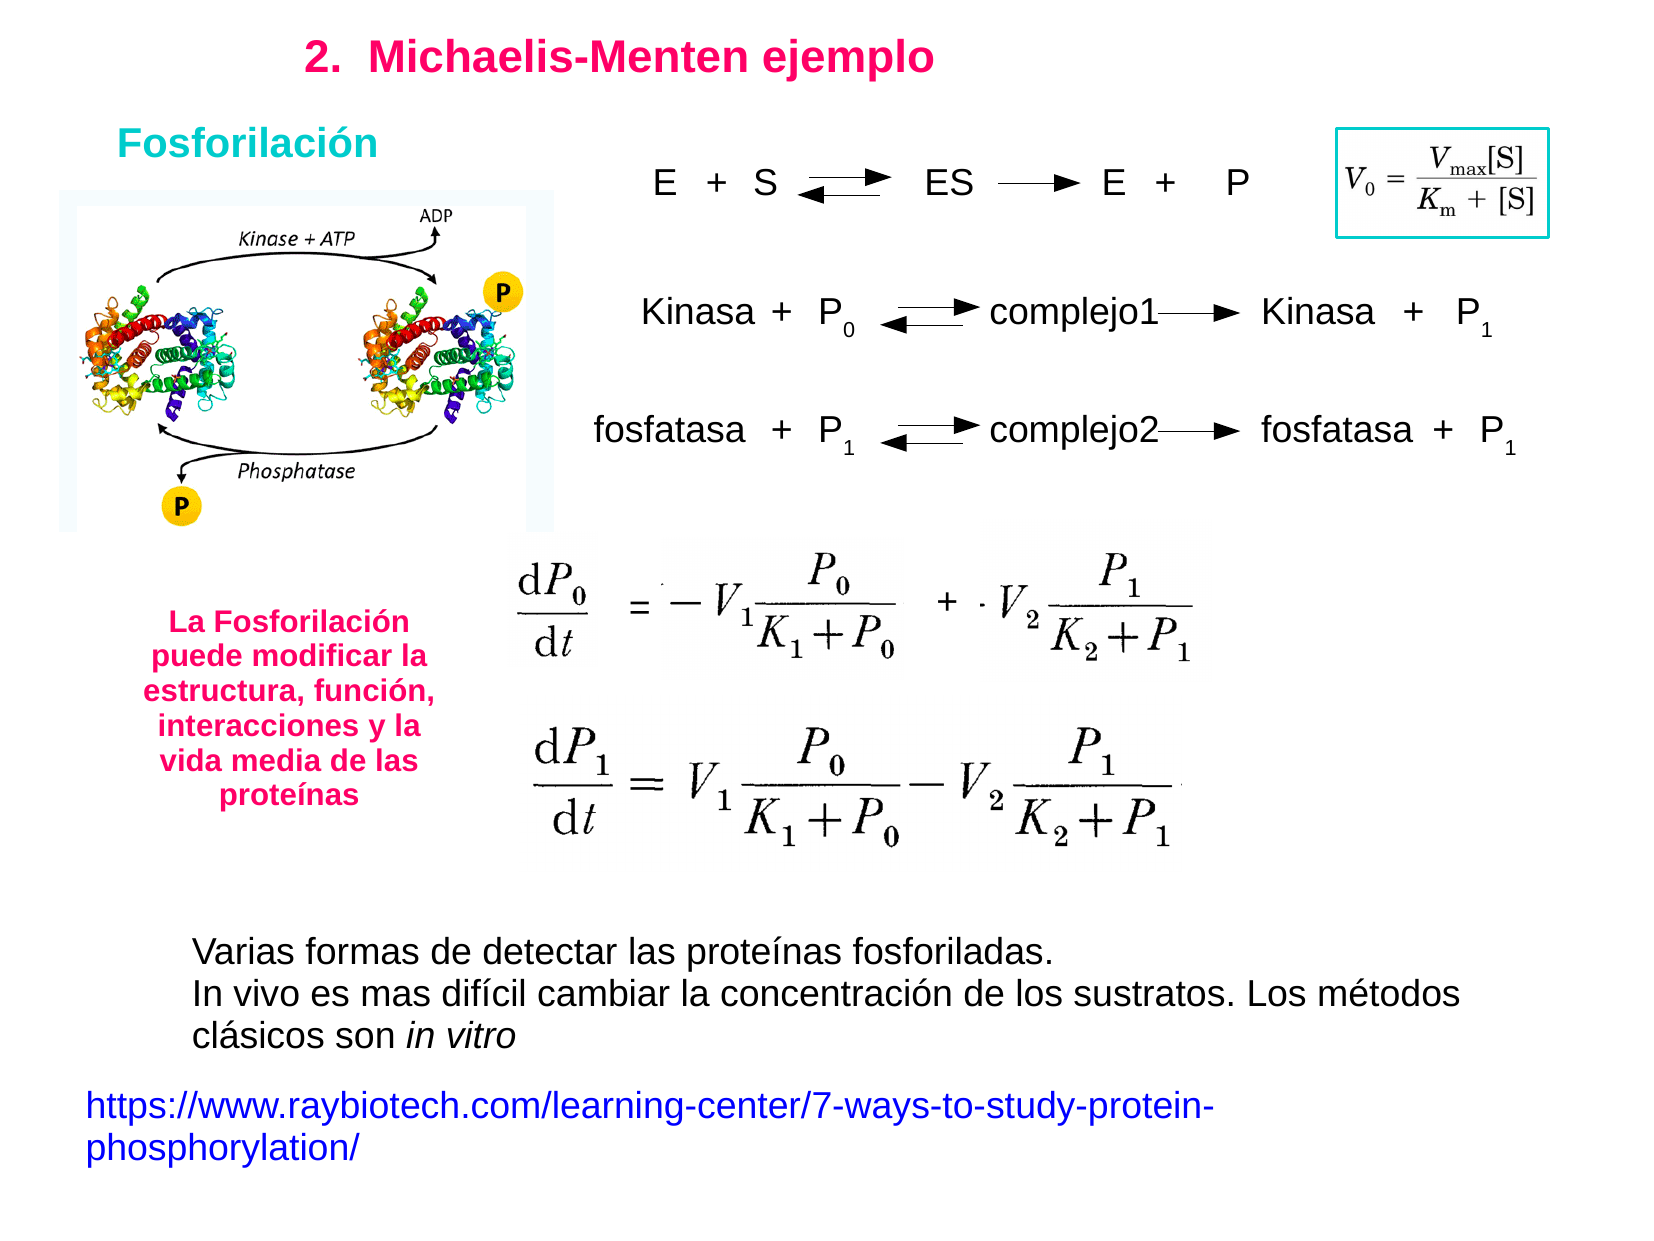

2. Michaelis-Menten ejemplo
Fosforilación
E
+
S
ES
E
+
P
Kinasa
+
P0
complejo1
Kinasa
+
P1
fosfatasa
+
P1
complejo2
fosfatasa
+
P1
+
=
La Fosforilación puede modificar la estructura, función, interacciones y la vida media de las proteínas
Varias formas de detectar las proteínas fosforiladas.
In vivo es mas difícil cambiar la concentración de los sustratos. Los métodos clásicos son in vitro
https://www.raybiotech.com/learning-center/7-ways-to-study-protein-phosphorylation/